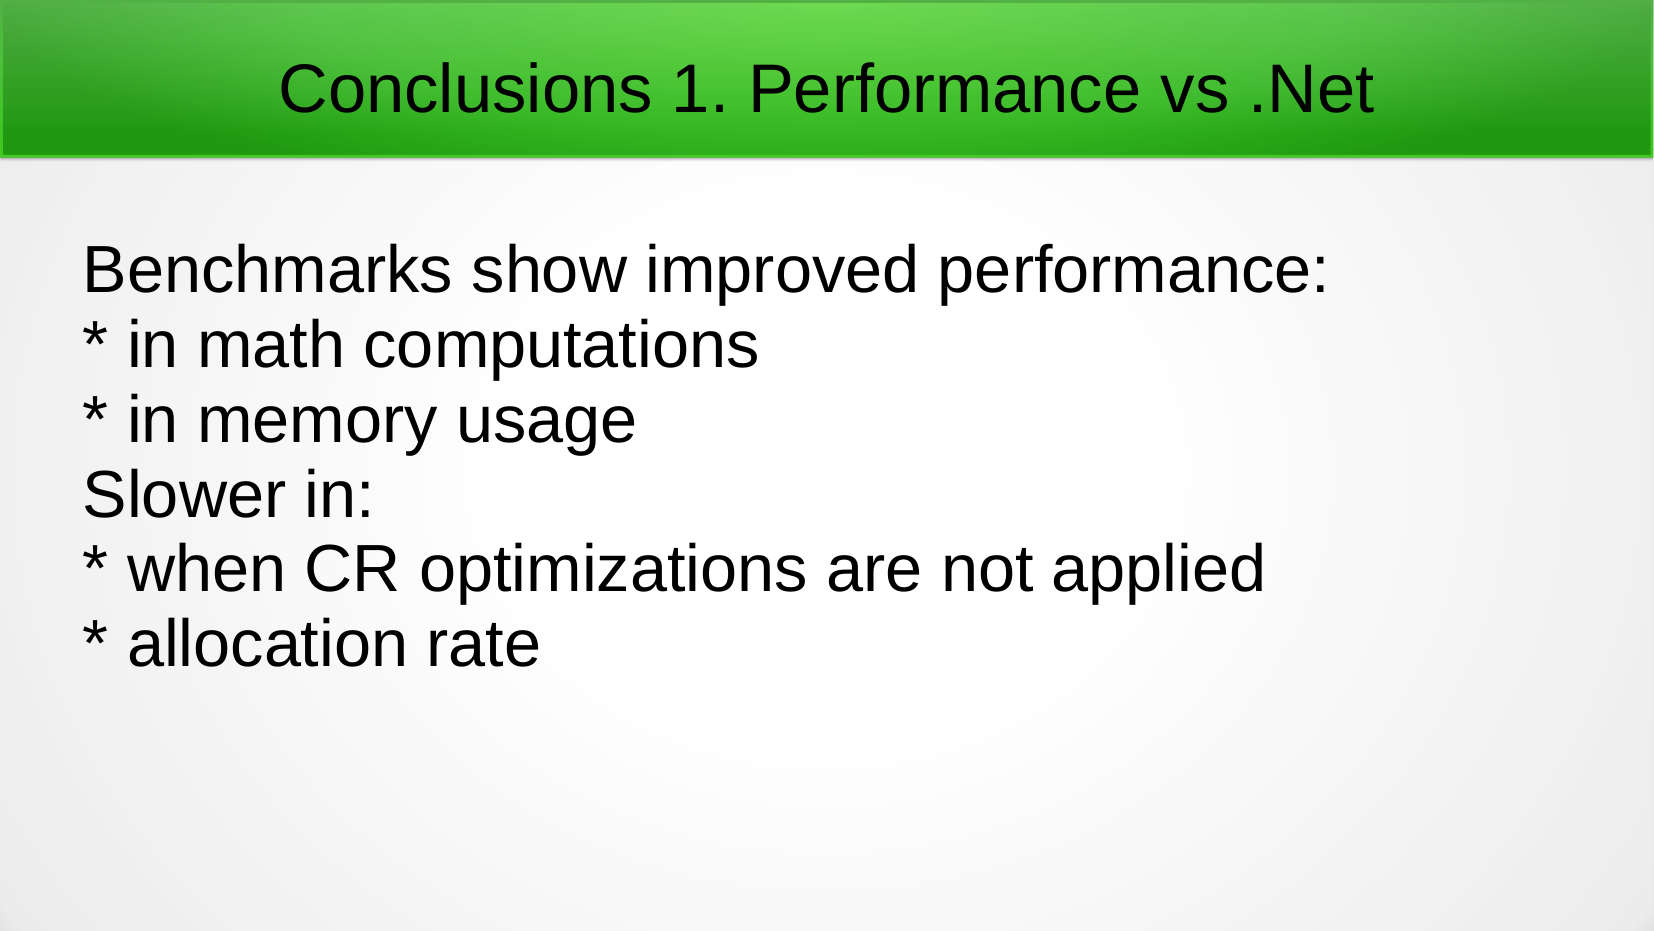

# Conclusions 1. Performance vs .Net
Benchmarks show improved performance:
* in math computations
* in memory usage
Slower in:
* when CR optimizations are not applied
* allocation rate